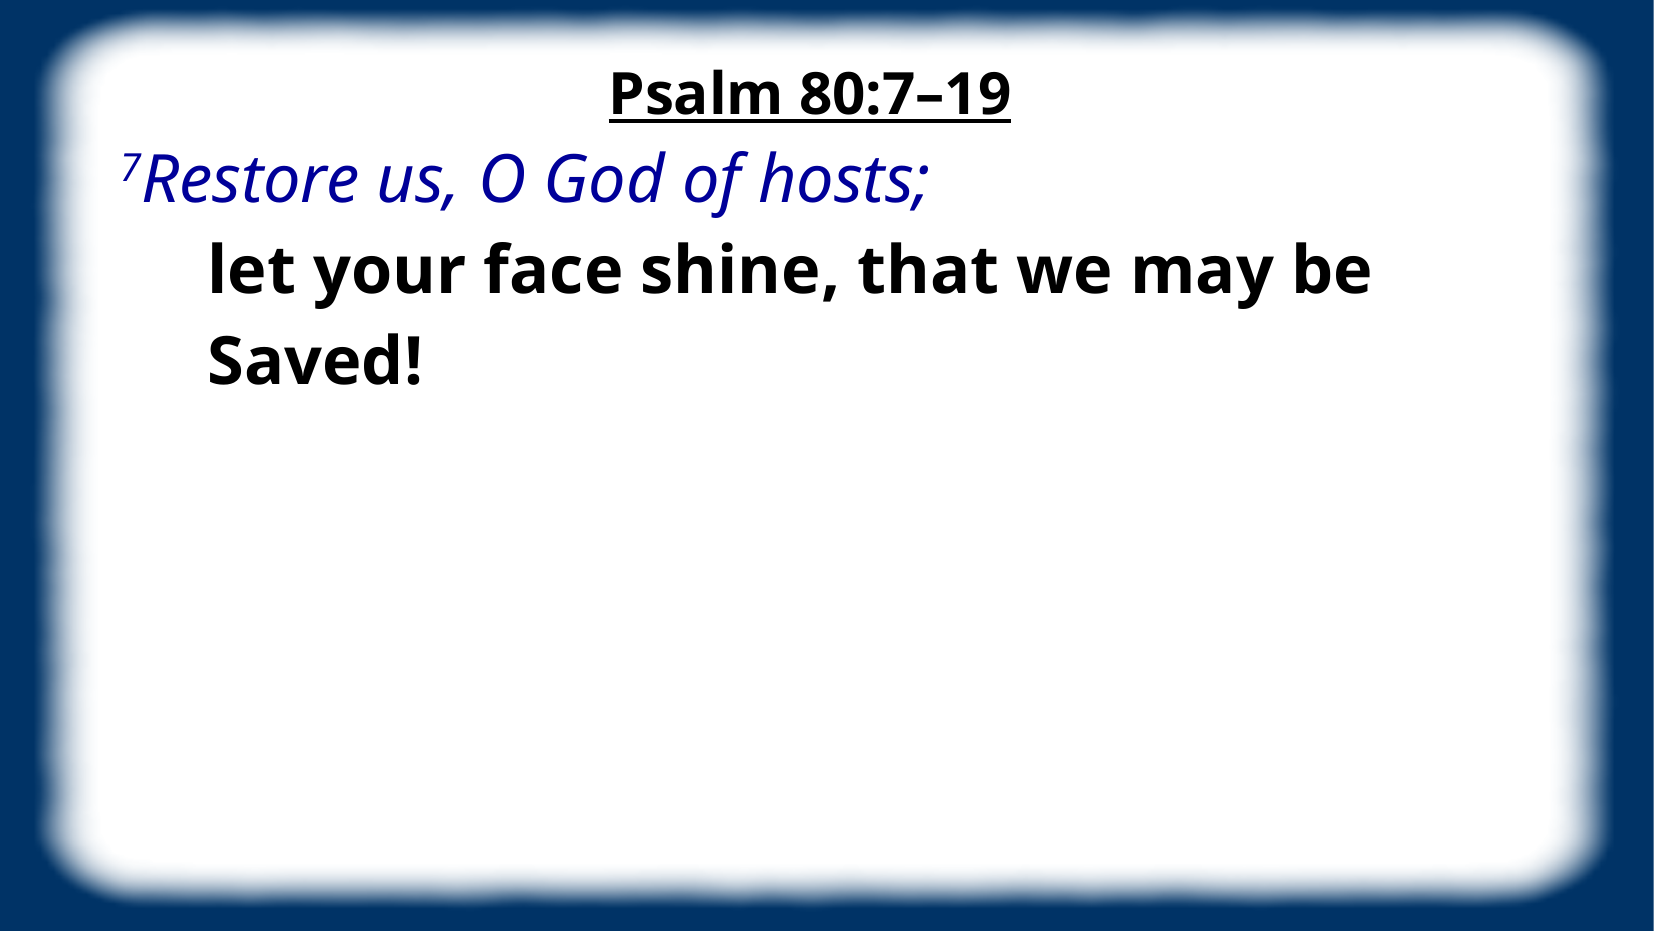

Psalm 80:7–19
7Restore us, O God of hosts;
 let your face shine, that we may be
 Saved!